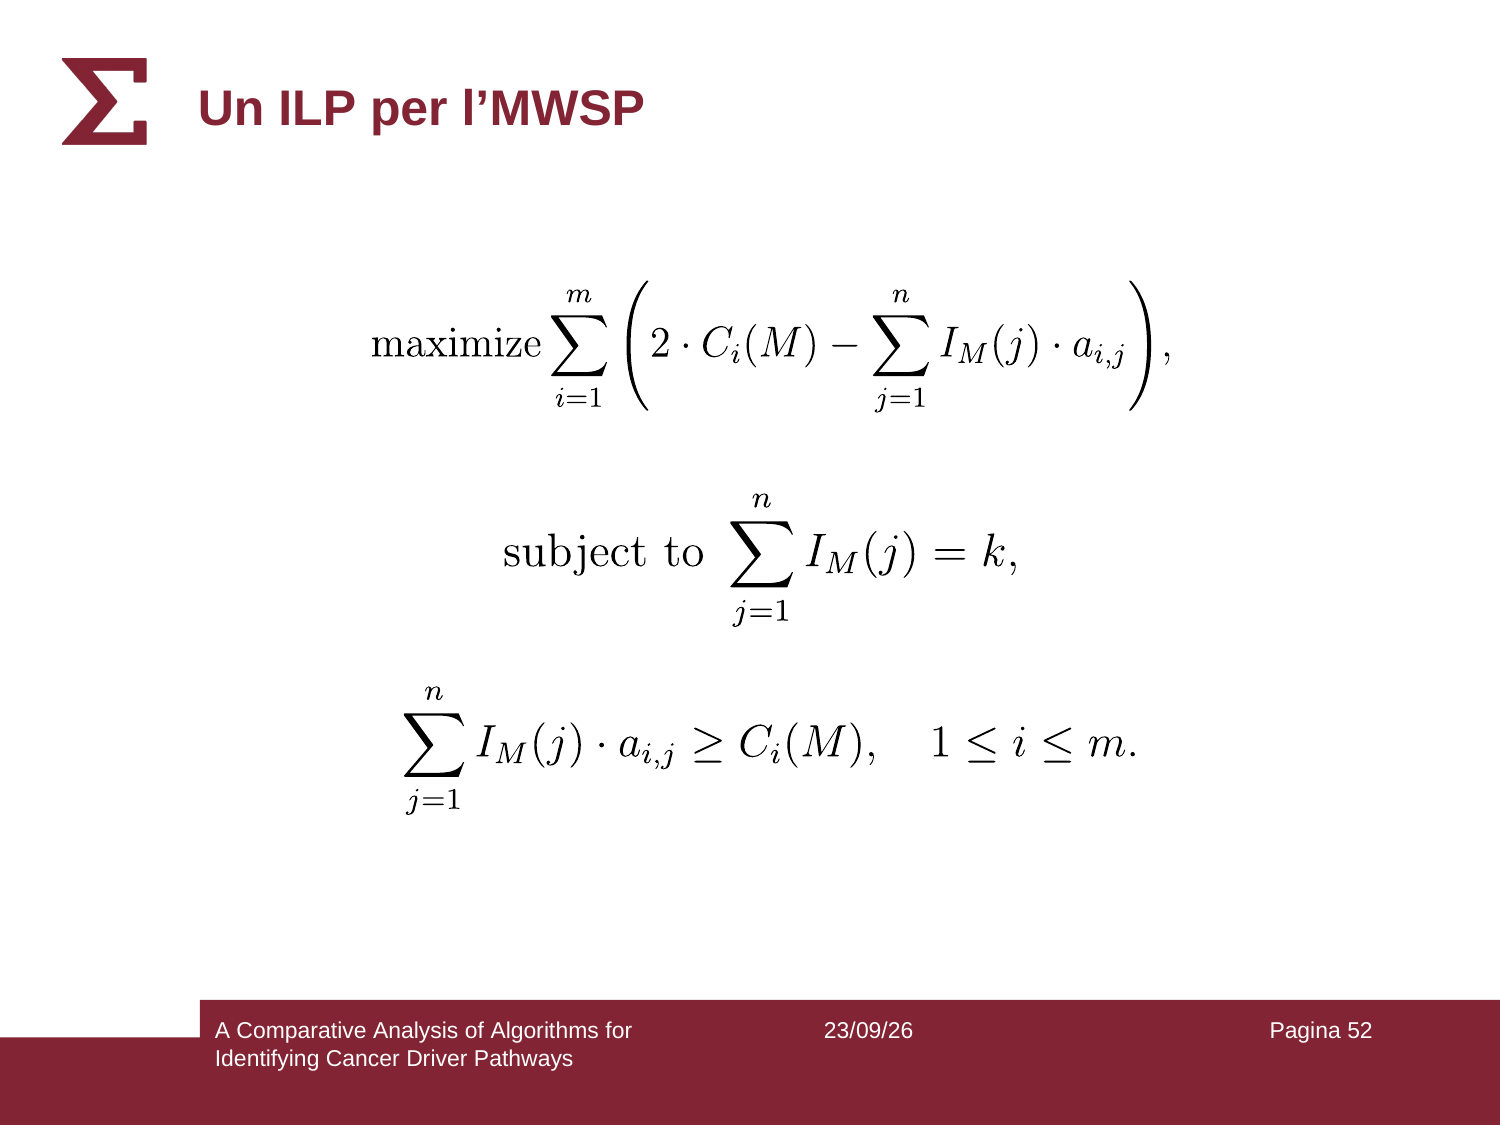

# Un ILP per l’MWSP
A Comparative Analysis of Algorithms for Identifying Cancer Driver Pathways
Pagina